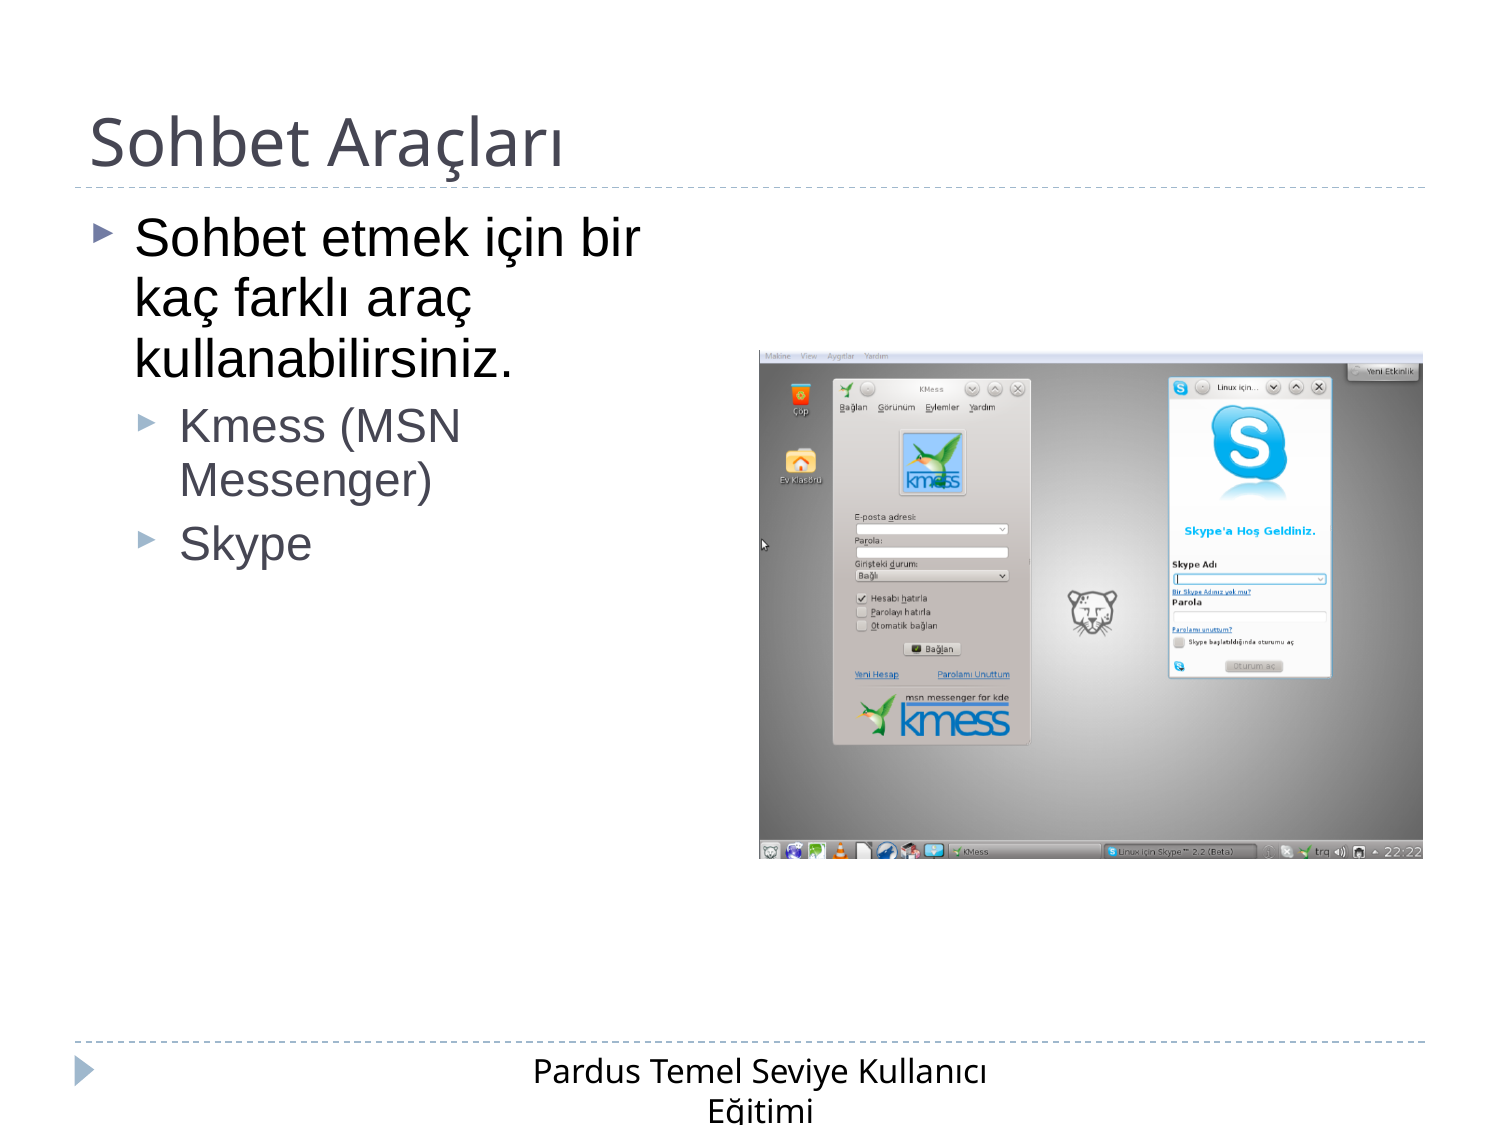

# Sohbet Araçları
Sohbet etmek için bir kaç farklı araç kullanabilirsiniz.
Kmess (MSN Messenger)
Skype